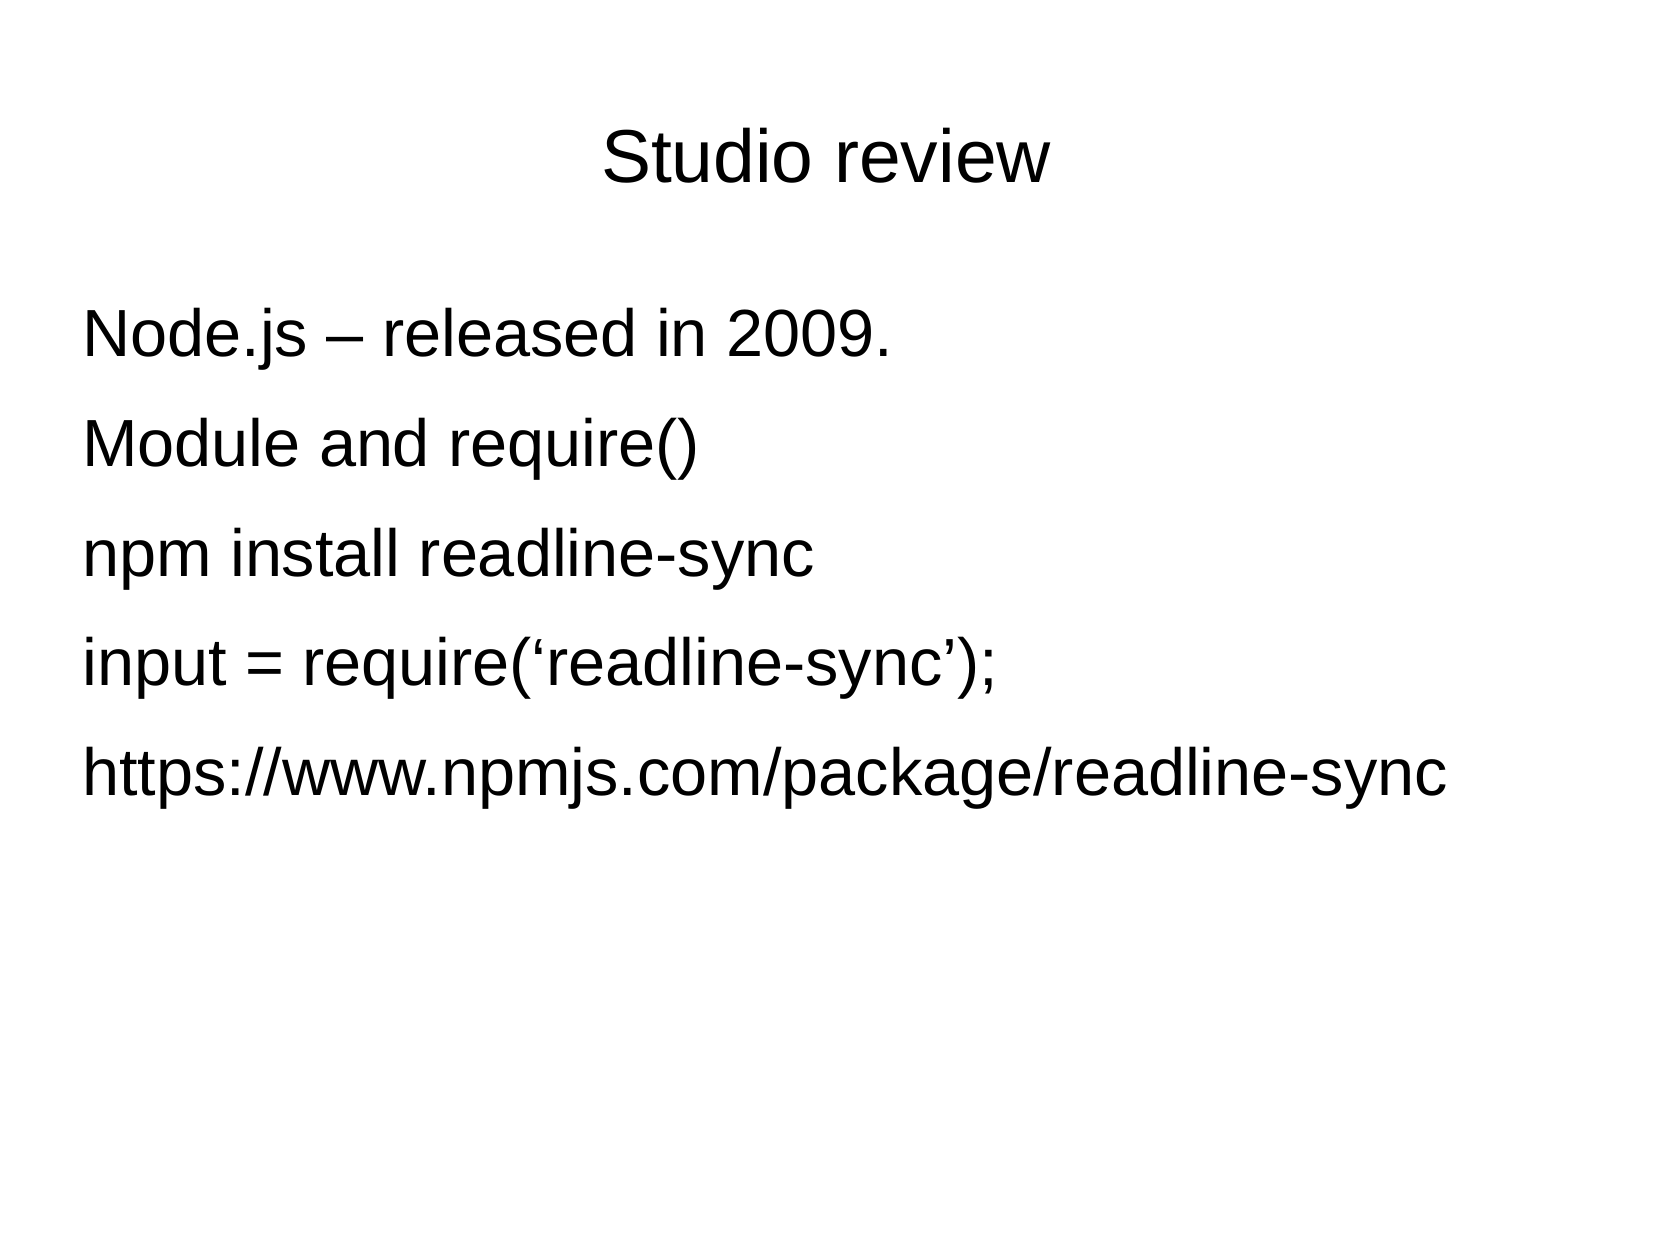

# Studio review
Node.js – released in 2009.
Module and require()
npm install readline-sync
input = require(‘readline-sync’);
https://www.npmjs.com/package/readline-sync